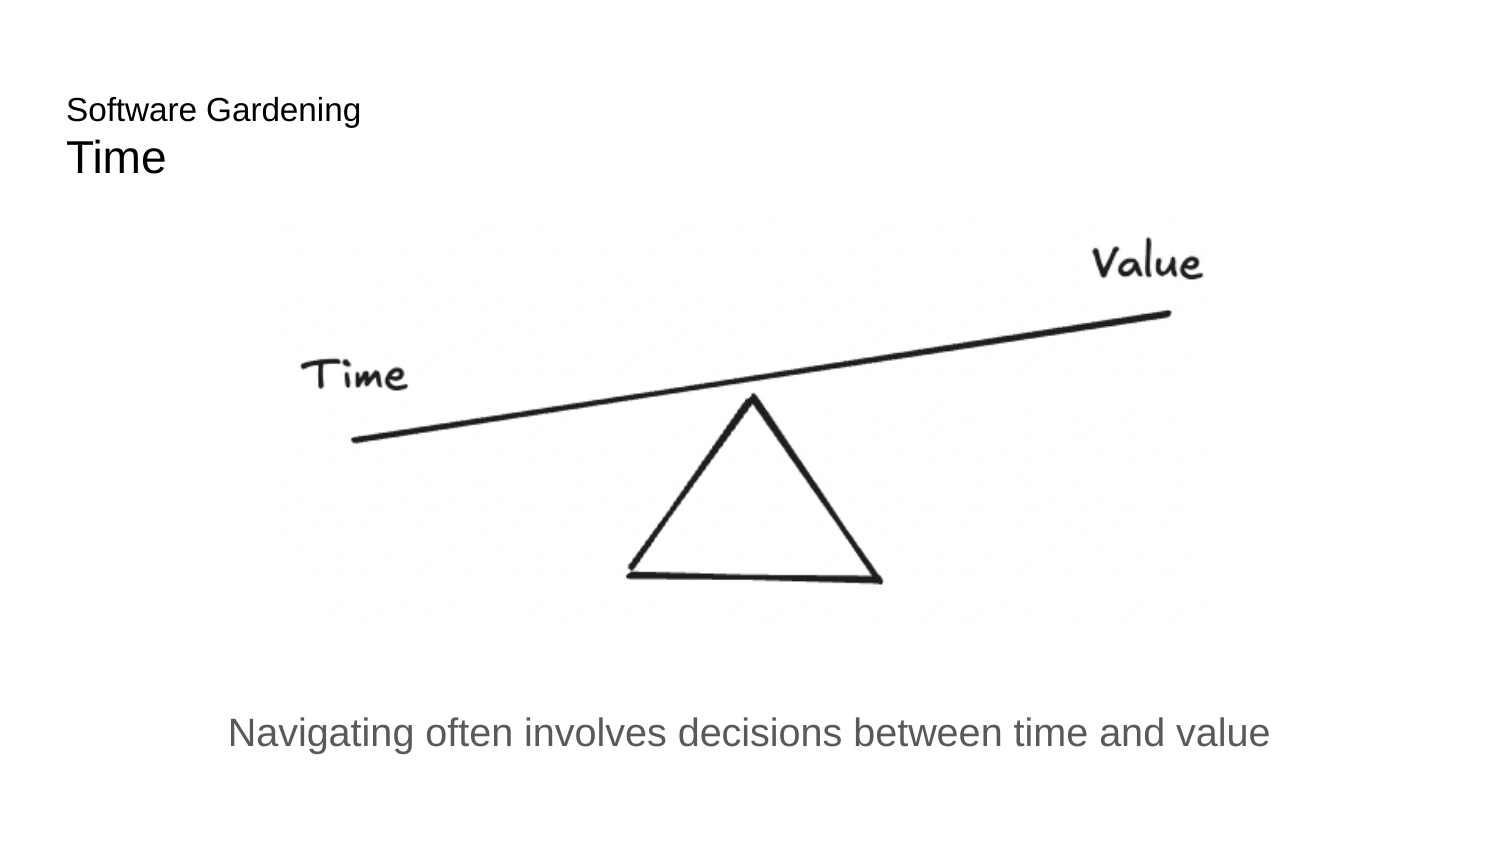

Software Gardening
Time
Navigating often involves decisions between time and value
#